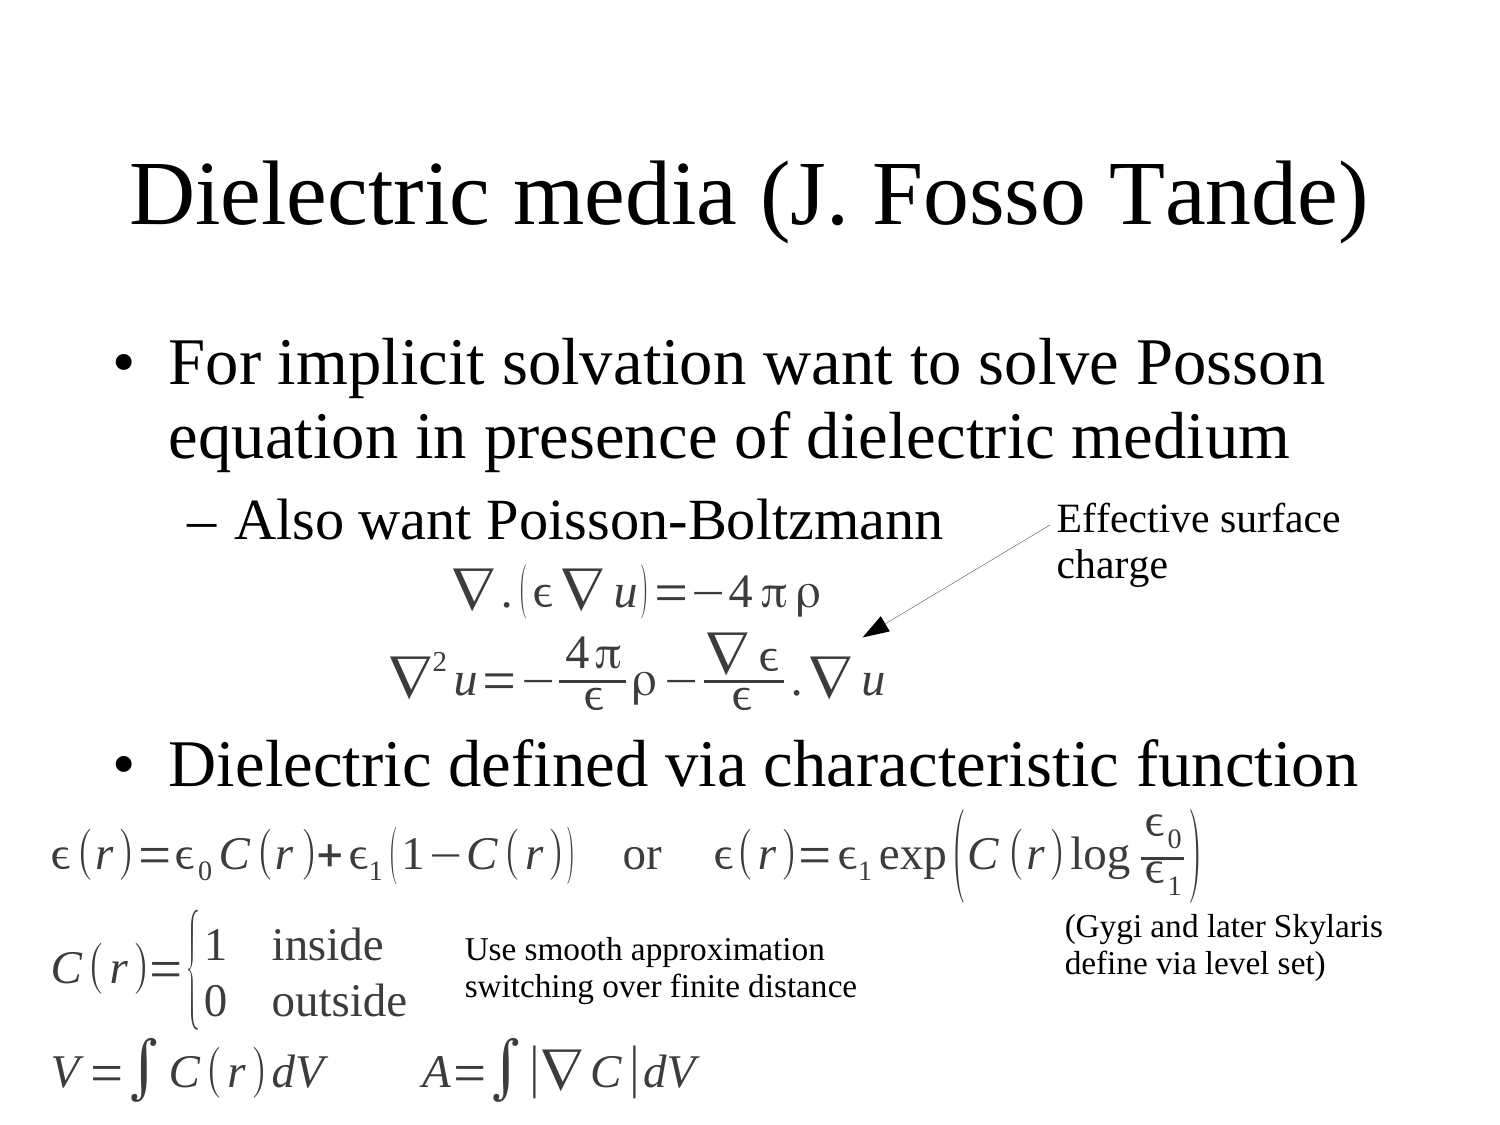

# Dielectric media (J. Fosso Tande)
For implicit solvation want to solve Posson equation in presence of dielectric medium
Also want Poisson-Boltzmann
Dielectric defined via characteristic function
Effective surface
charge
(Gygi and later Skylaris
define via level set)
Use smooth approximation
switching over finite distance